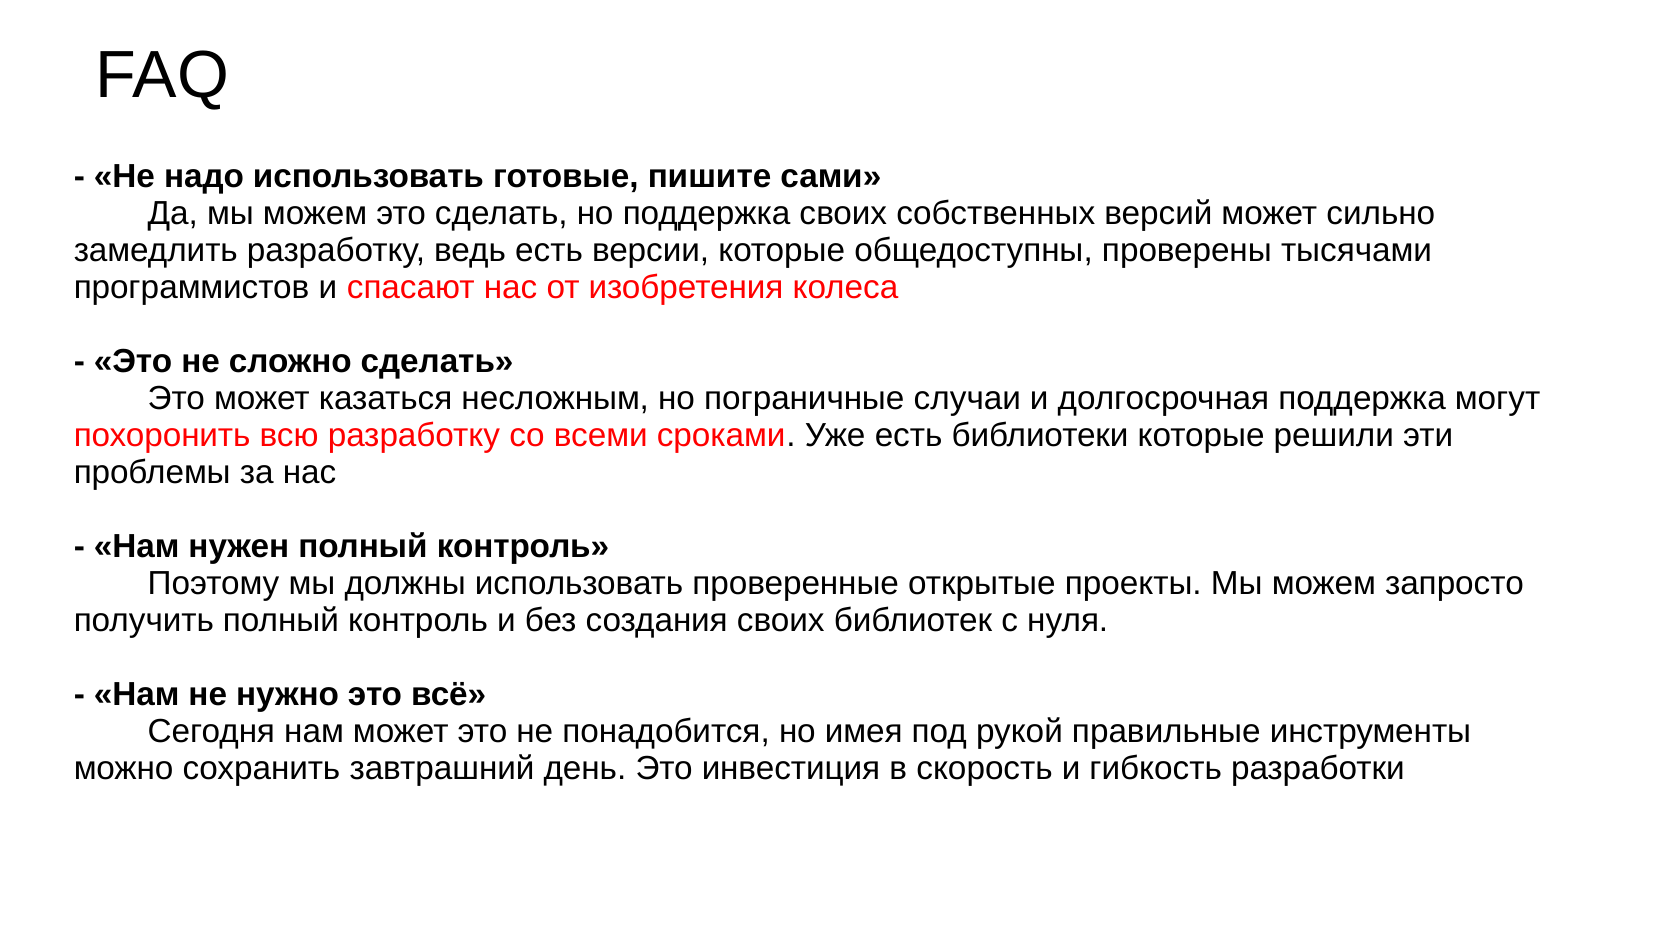

# FAQ
- «Не надо использовать готовые, пишите сами»
	Да, мы можем это сделать, но поддержка своих собственных версий может сильно замедлить разработку, ведь есть версии, которые общедоступны, проверены тысячами программистов и спасают нас от изобретения колеса
- «Это не сложно сделать»
	Это может казаться несложным, но пограничные случаи и долгосрочная поддержка могут похоронить всю разработку со всеми сроками. Уже есть библиотеки которые решили эти проблемы за нас
- «Нам нужен полный контроль»
	Поэтому мы должны использовать проверенные открытые проекты. Мы можем запросто получить полный контроль и без создания своих библиотек с нуля.
- «Нам не нужно это всё»
	Сегодня нам может это не понадобится, но имея под рукой правильные инструменты можно сохранить завтрашний день. Это инвестиция в скорость и гибкость разработки